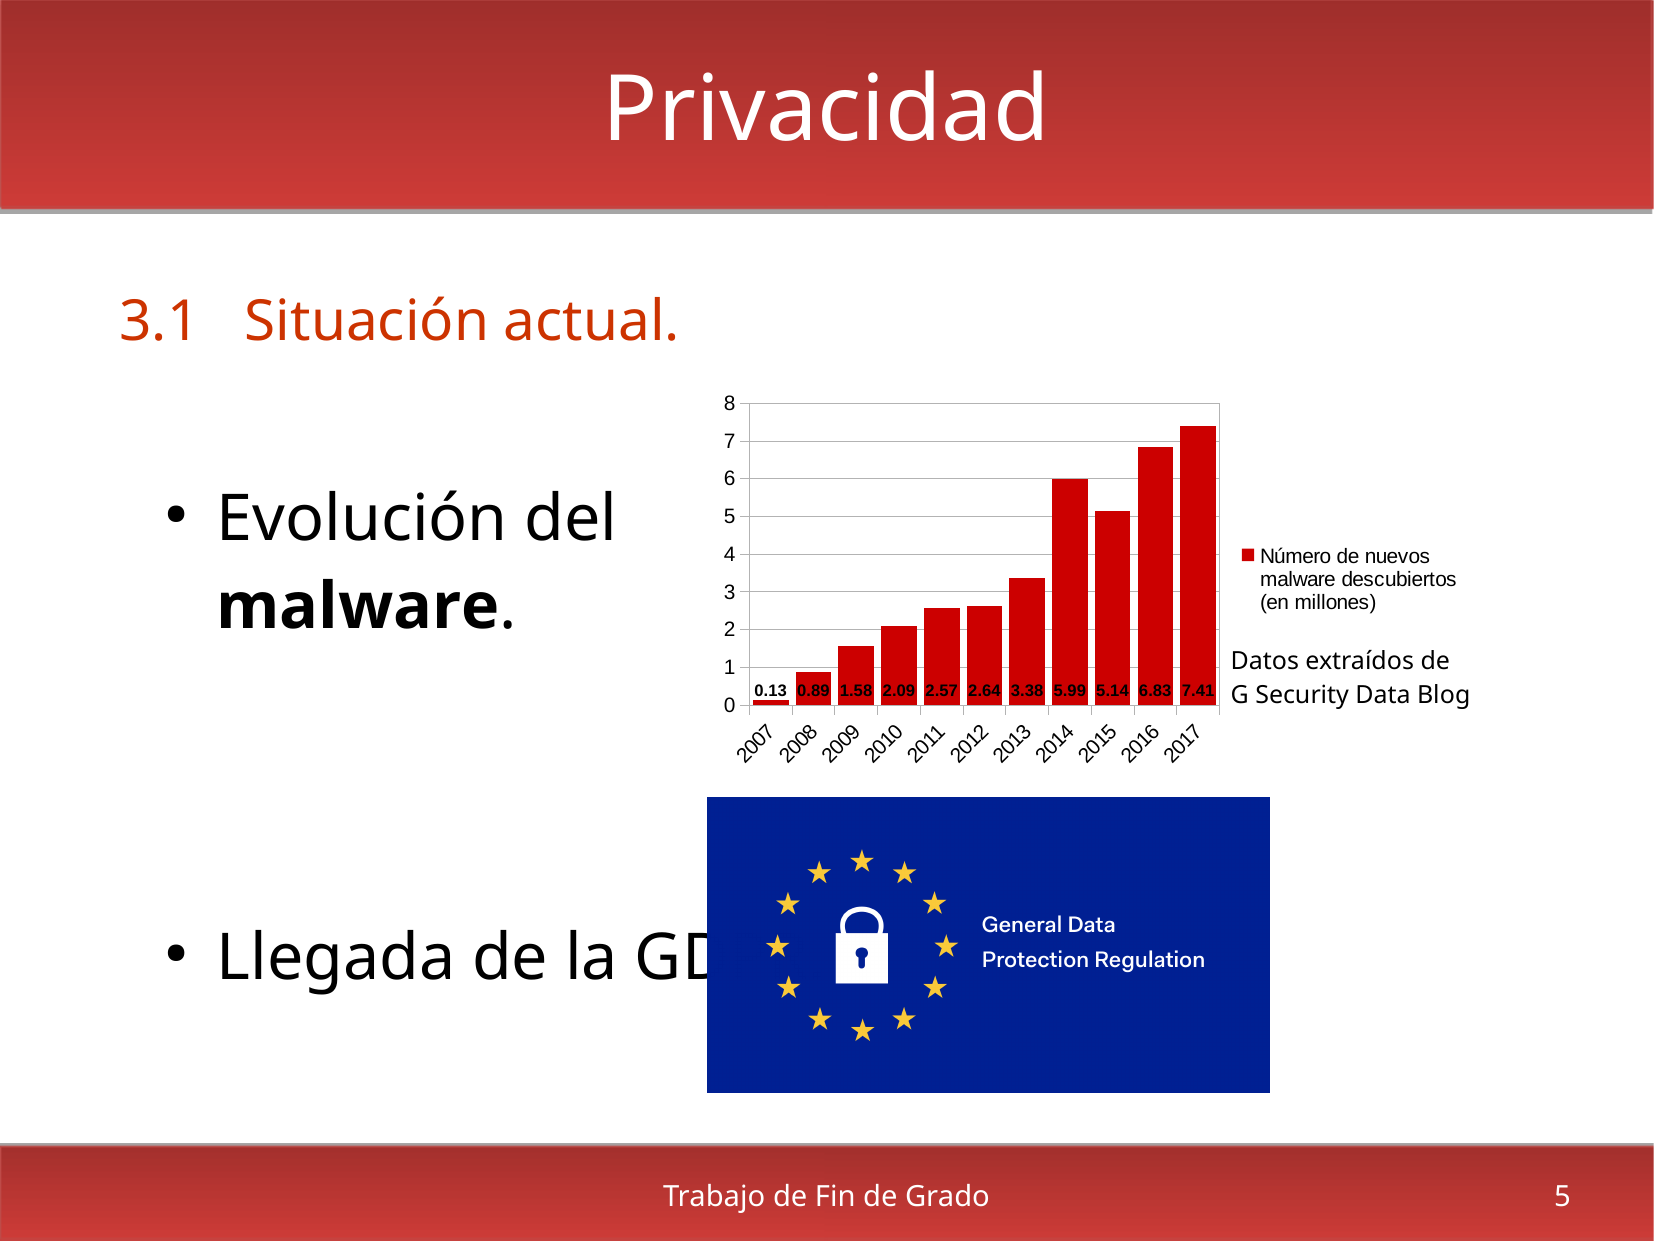

# Privacidad
3.1	Situación actual.
Evolución del malware.
Llegada de la GDPR.
### Chart
| Category | Número de nuevos malware descubiertos (en millones) |
|---|---|
| 2007 | 0.13 |
| 2008 | 0.89 |
| 2009 | 1.58 |
| 2010 | 2.09 |
| 2011 | 2.57 |
| 2012 | 2.64 |
| 2013 | 3.38 |
| 2014 | 5.99 |
| 2015 | 5.14 |
| 2016 | 6.83 |
| 2017 | 7.41 |Datos extraídos de
G Security Data Blog
Trabajo de Fin de Grado
5